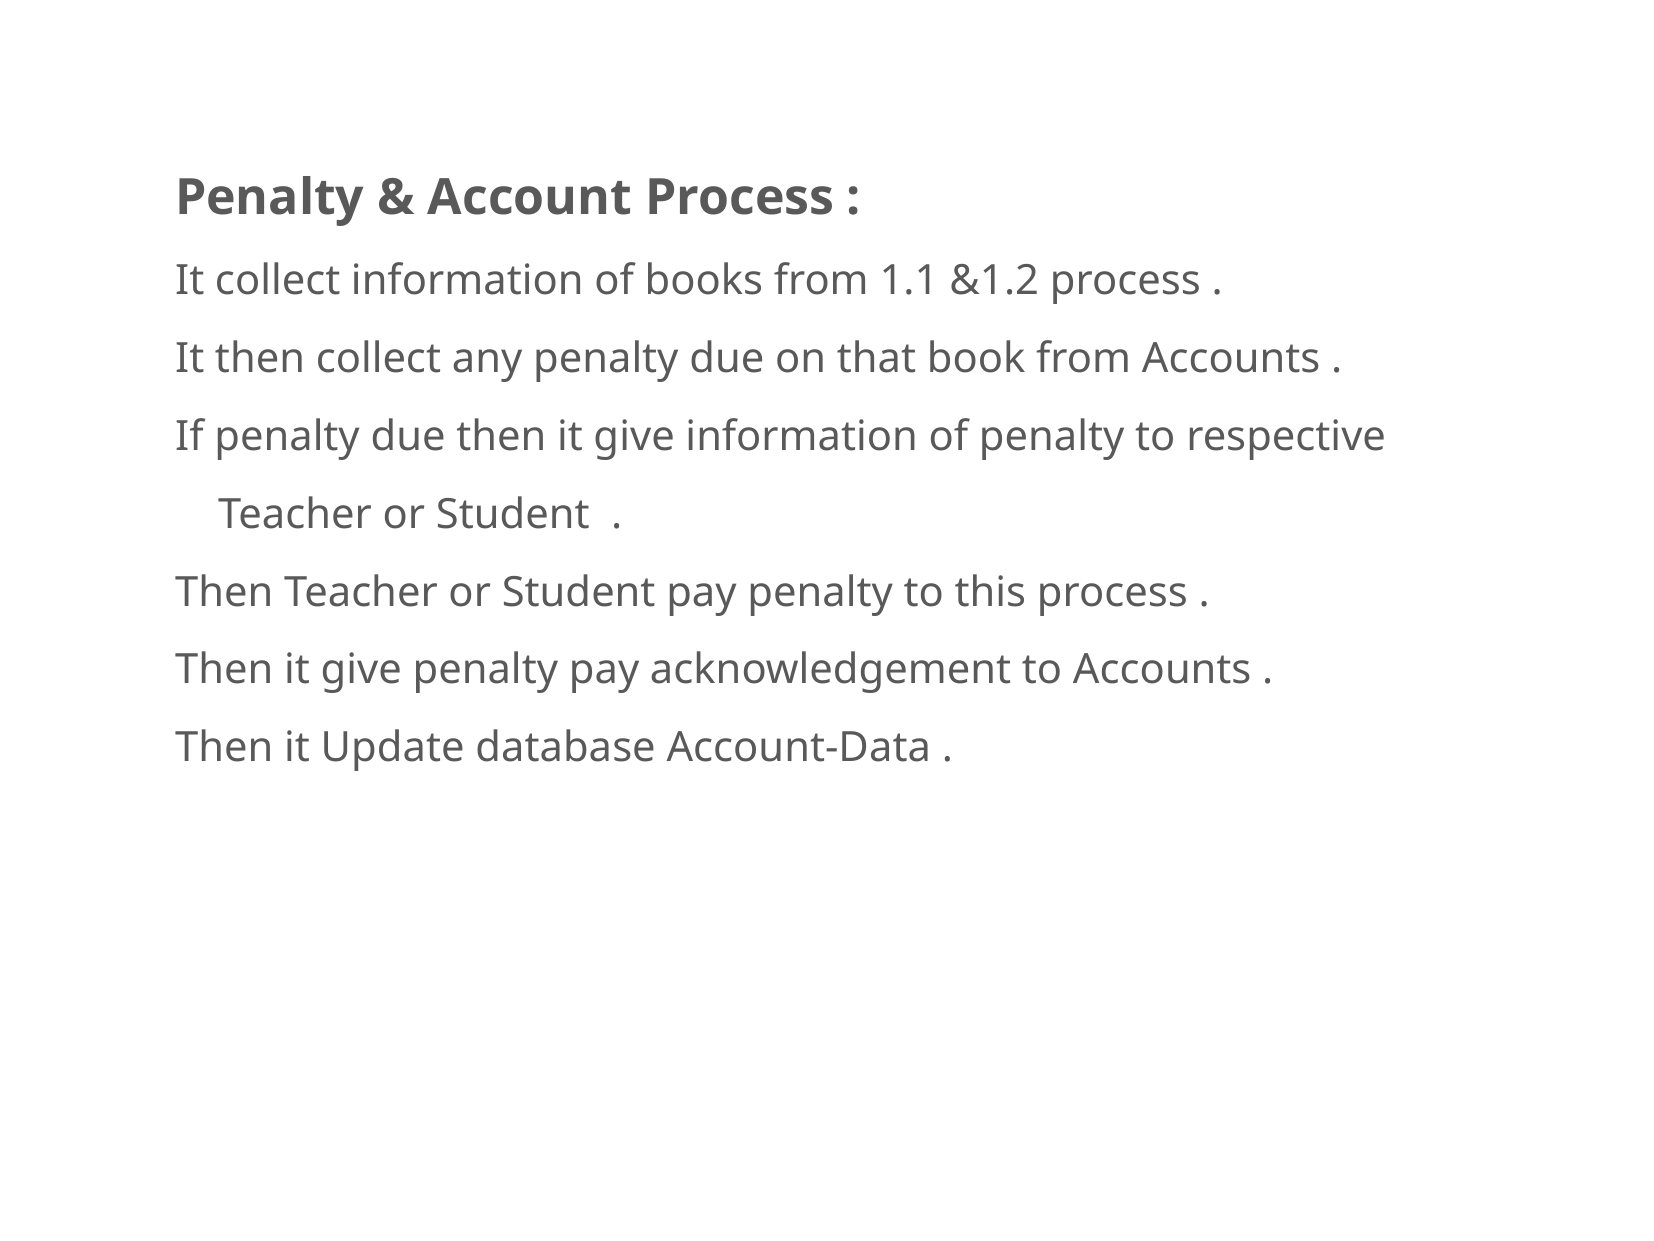

Penalty & Account Process :
It collect information of books from 1.1 &1.2 process .
It then collect any penalty due on that book from Accounts .
If penalty due then it give information of penalty to respective
 Teacher or Student .
Then Teacher or Student pay penalty to this process .
Then it give penalty pay acknowledgement to Accounts .
Then it Update database Account-Data .